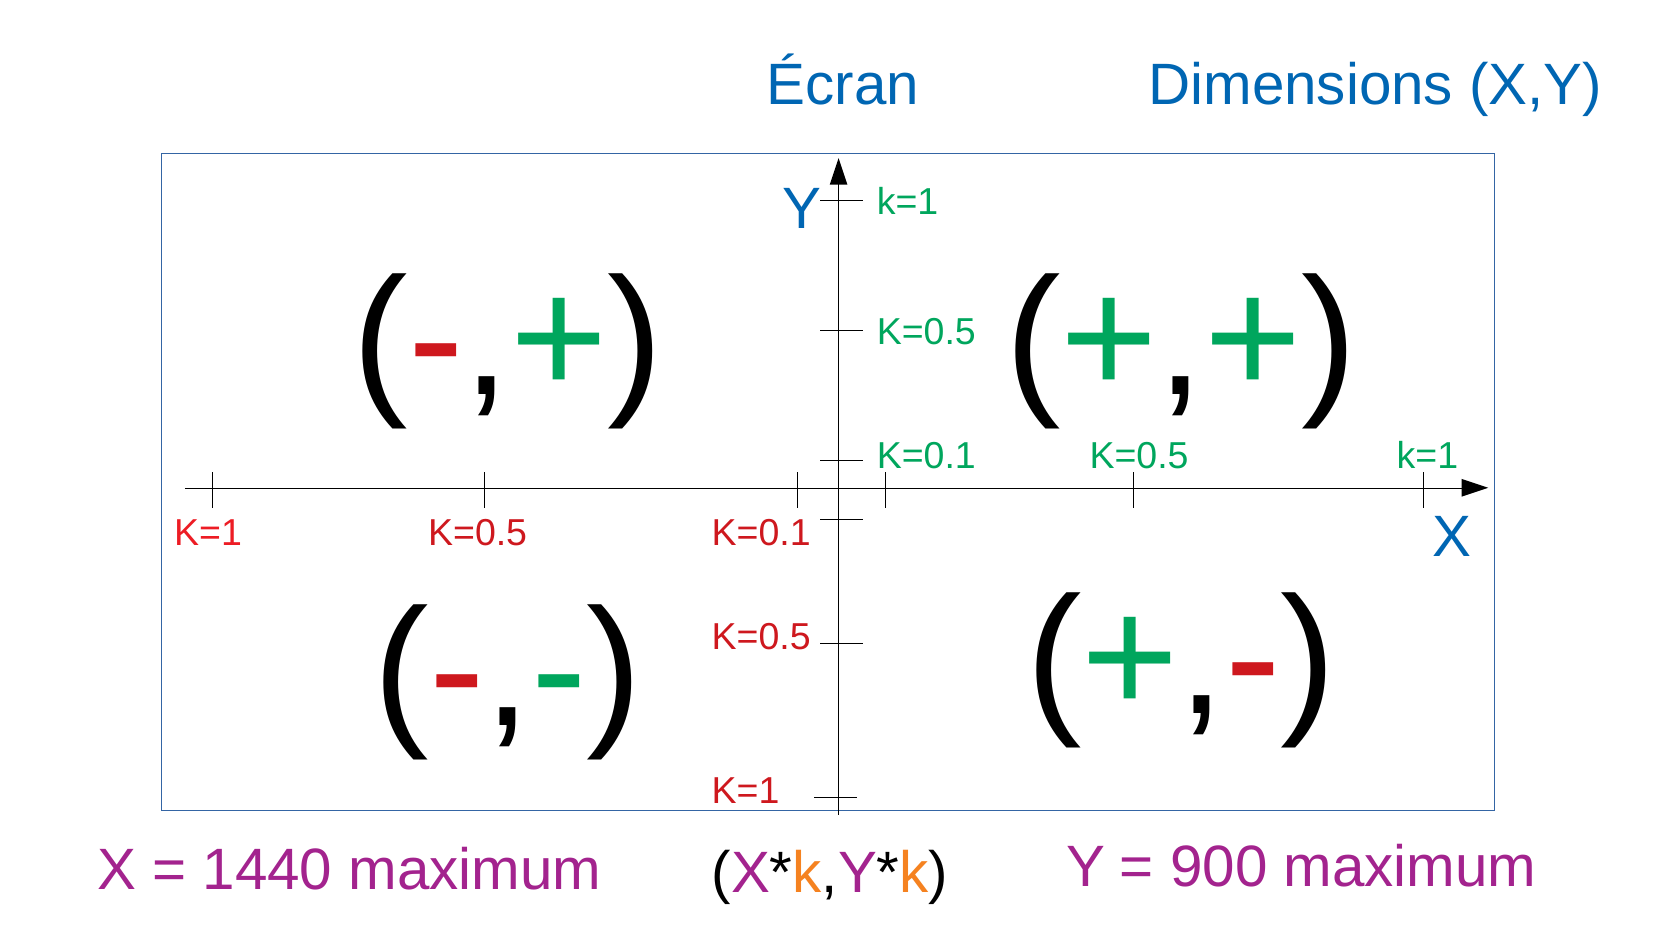

Écran
Dimensions (X,Y)
Y
k=1
(-,+)
(+,+)
K=0.5
k=1
K=0.1
K=0.5
X
K=0.1
K=1
K=0.5
(+,-)
(-,-)
K=0.5
K=1
Y = 900 maximum
X = 1440 maximum
(X*k,Y*k)